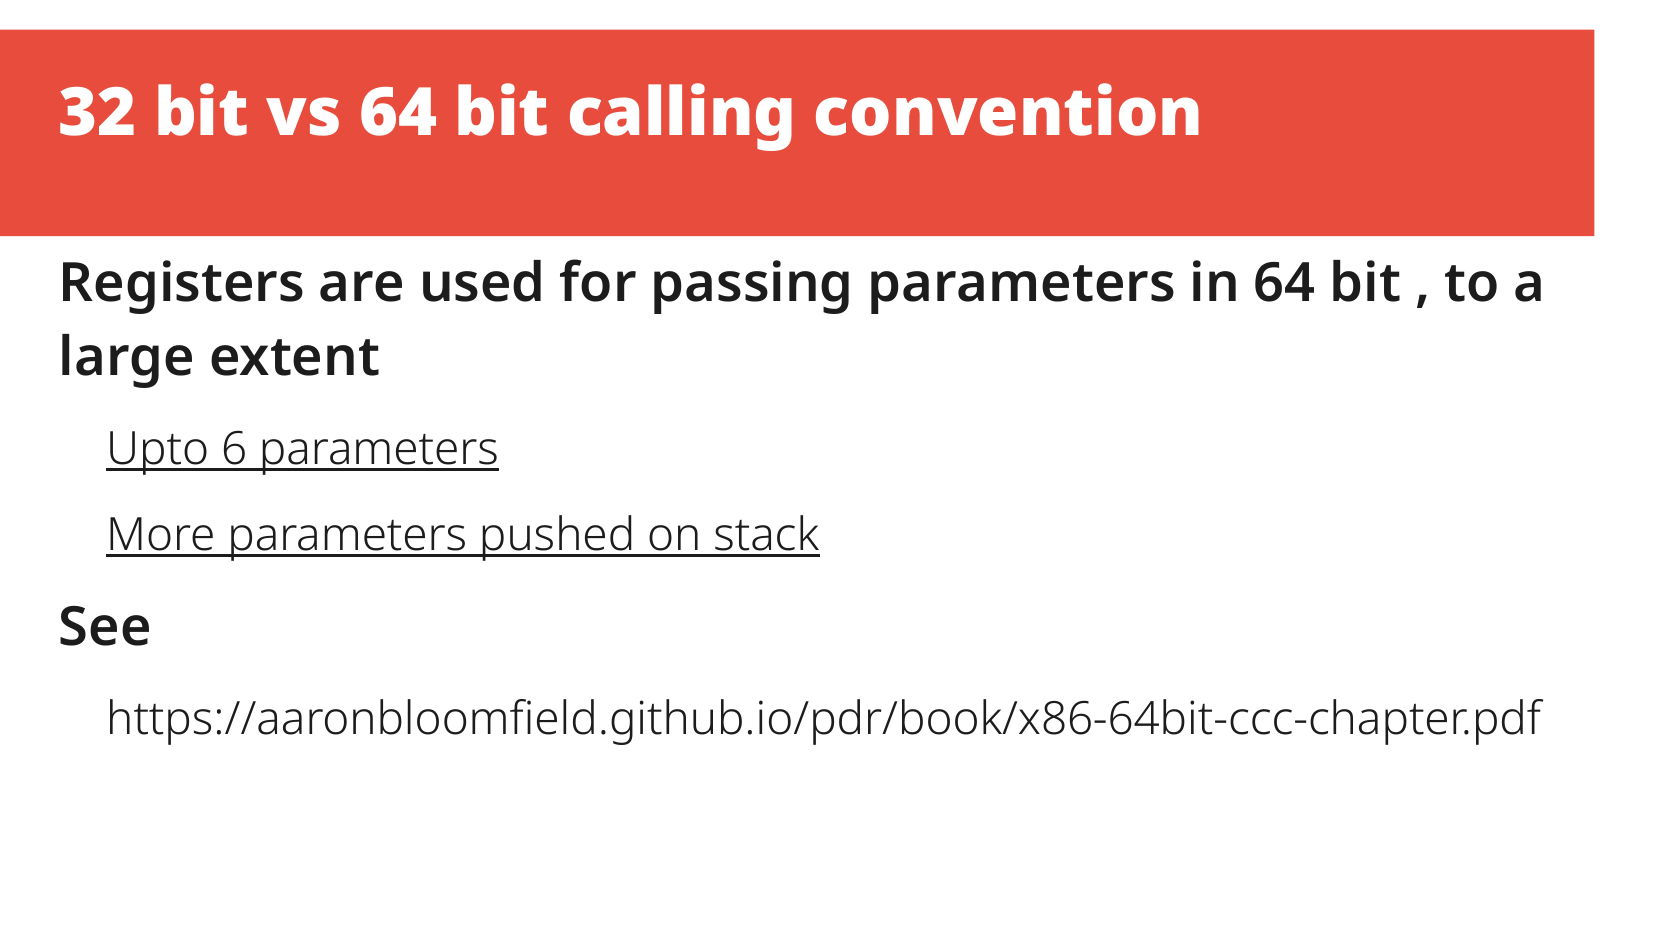

# 32 bit vs 64 bit calling convention
Registers are used for passing parameters in 64 bit , to a large extent
Upto 6 parameters
More parameters pushed on stack
See
https://aaronbloomfield.github.io/pdr/book/x86-64bit-ccc-chapter.pdf
41